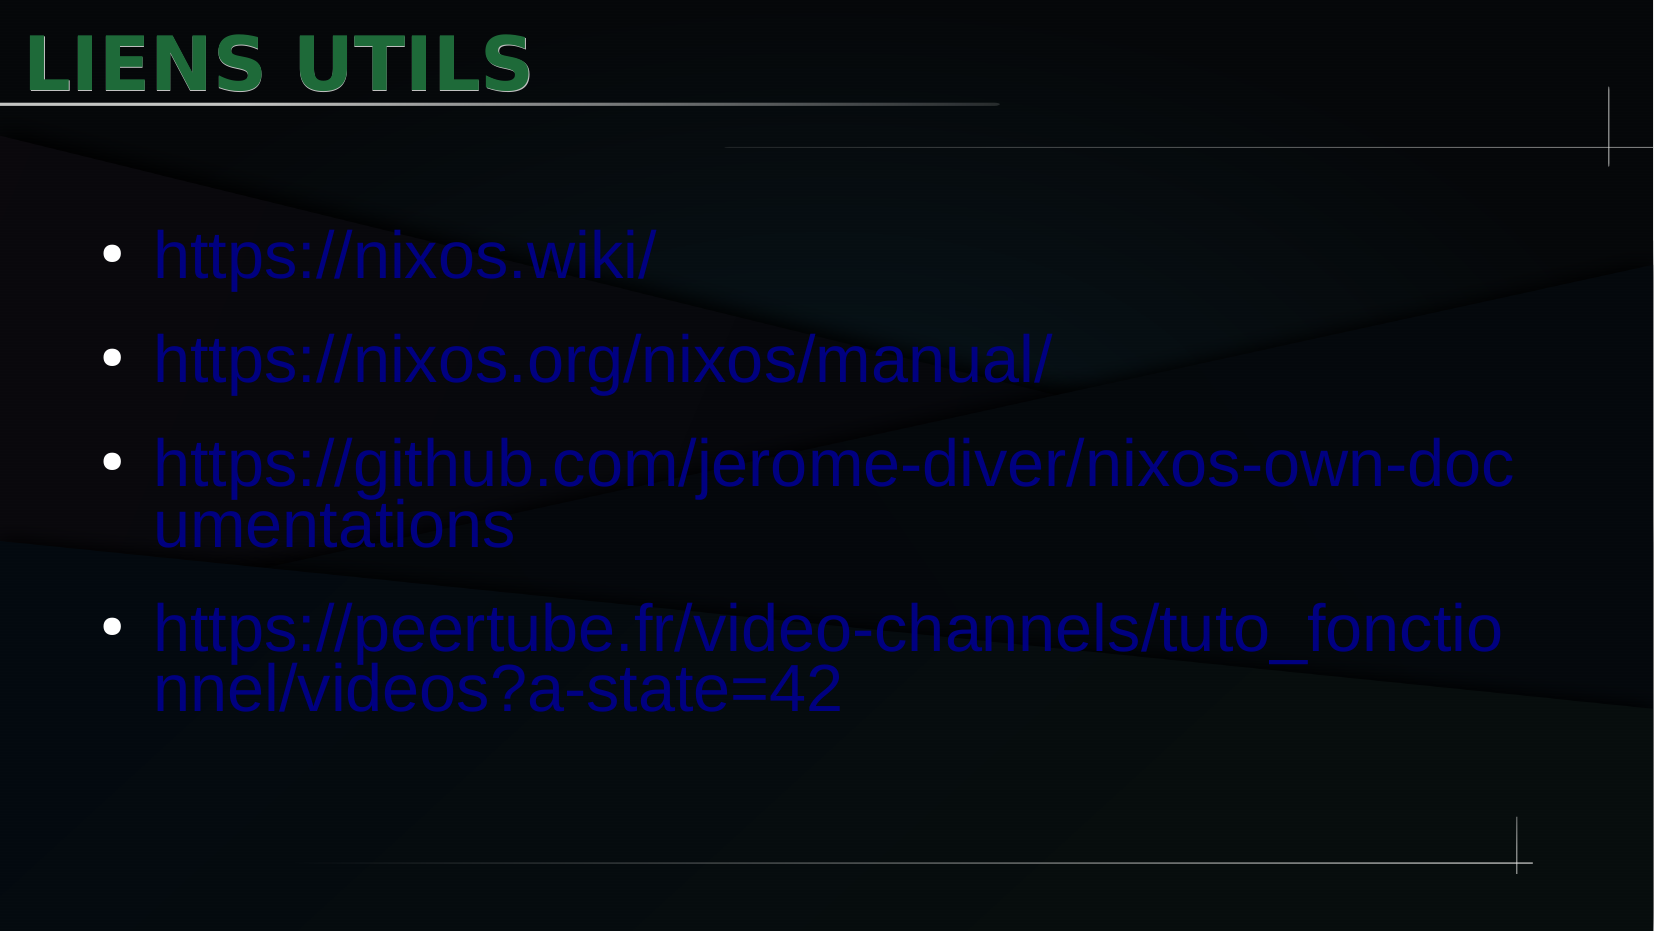

# Liens utils
https://nixos.wiki/
https://nixos.org/nixos/manual/
https://github.com/jerome-diver/nixos-own-documentations
https://peertube.fr/video-channels/tuto_fonctionnel/videos?a-state=42